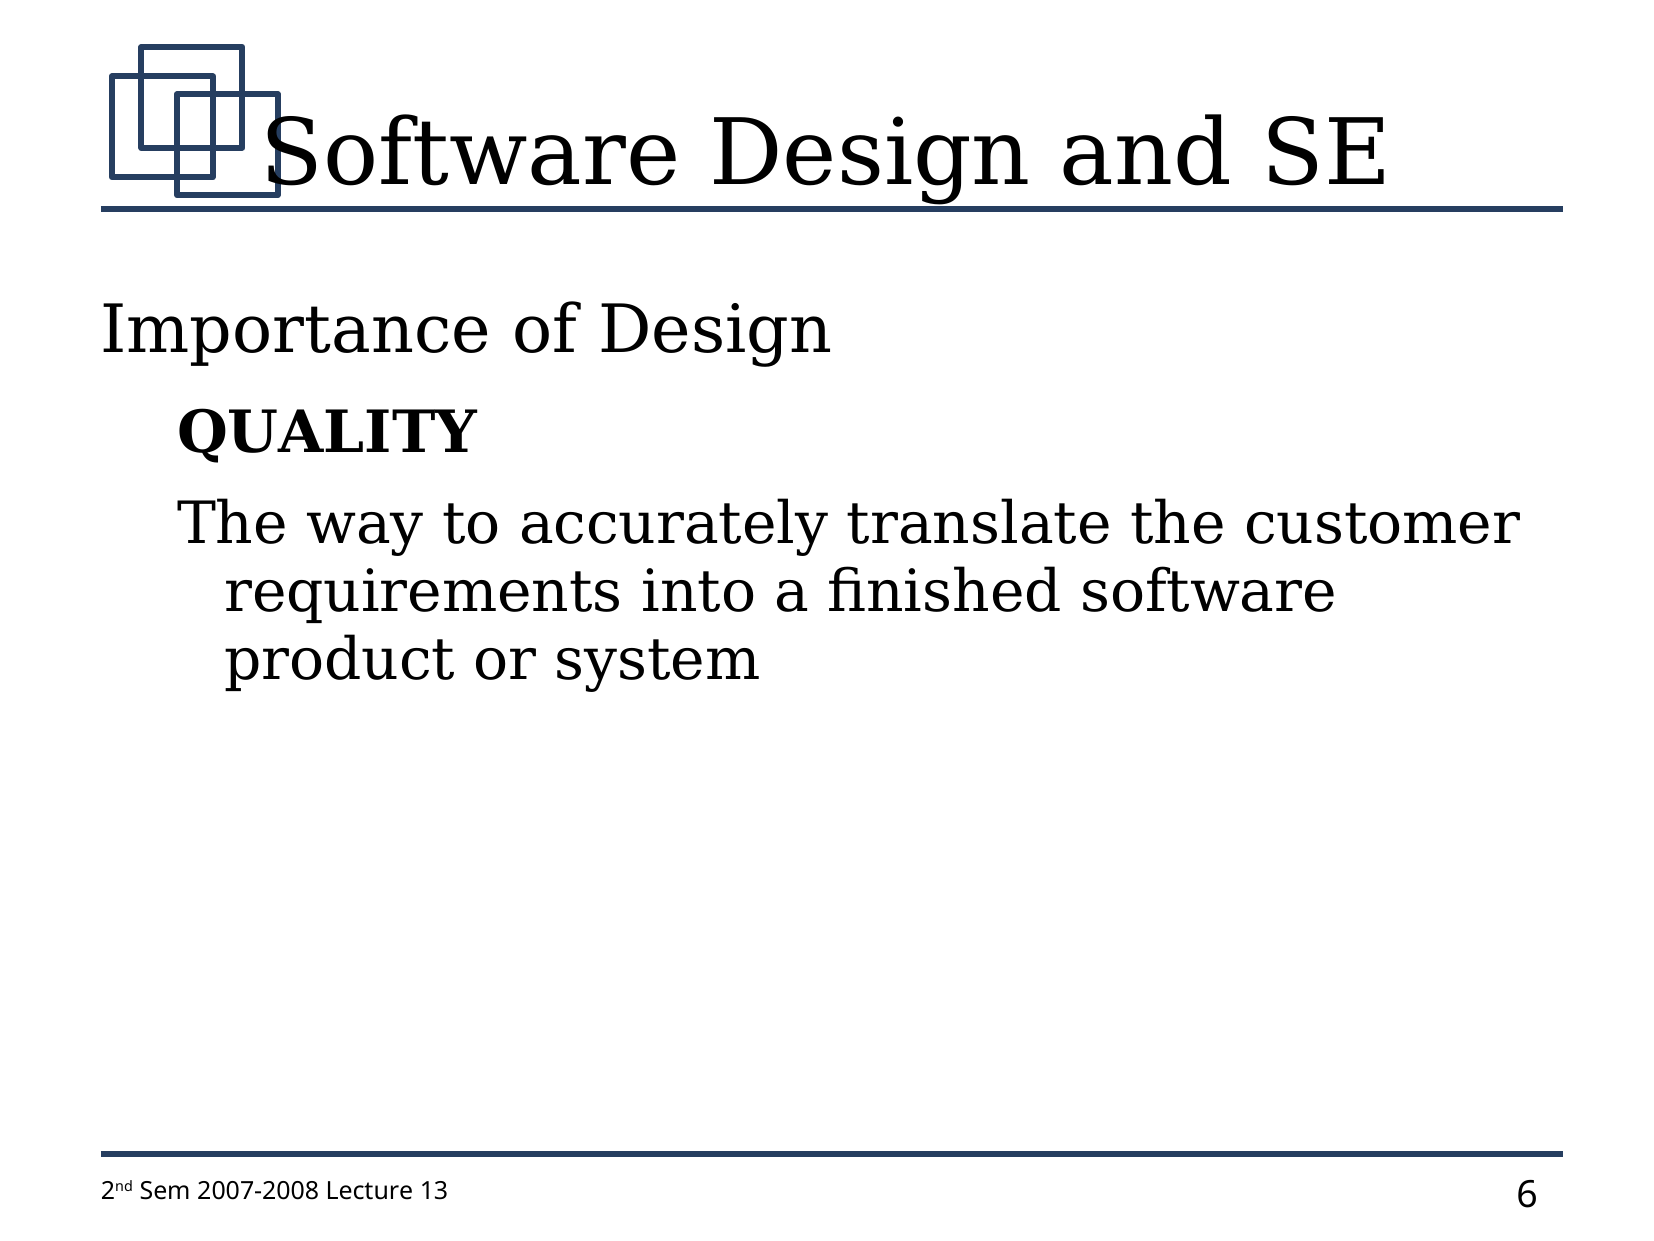

# Software Design and SE
Importance of Design
QUALITY
The way to accurately translate the customer requirements into a finished software product or system